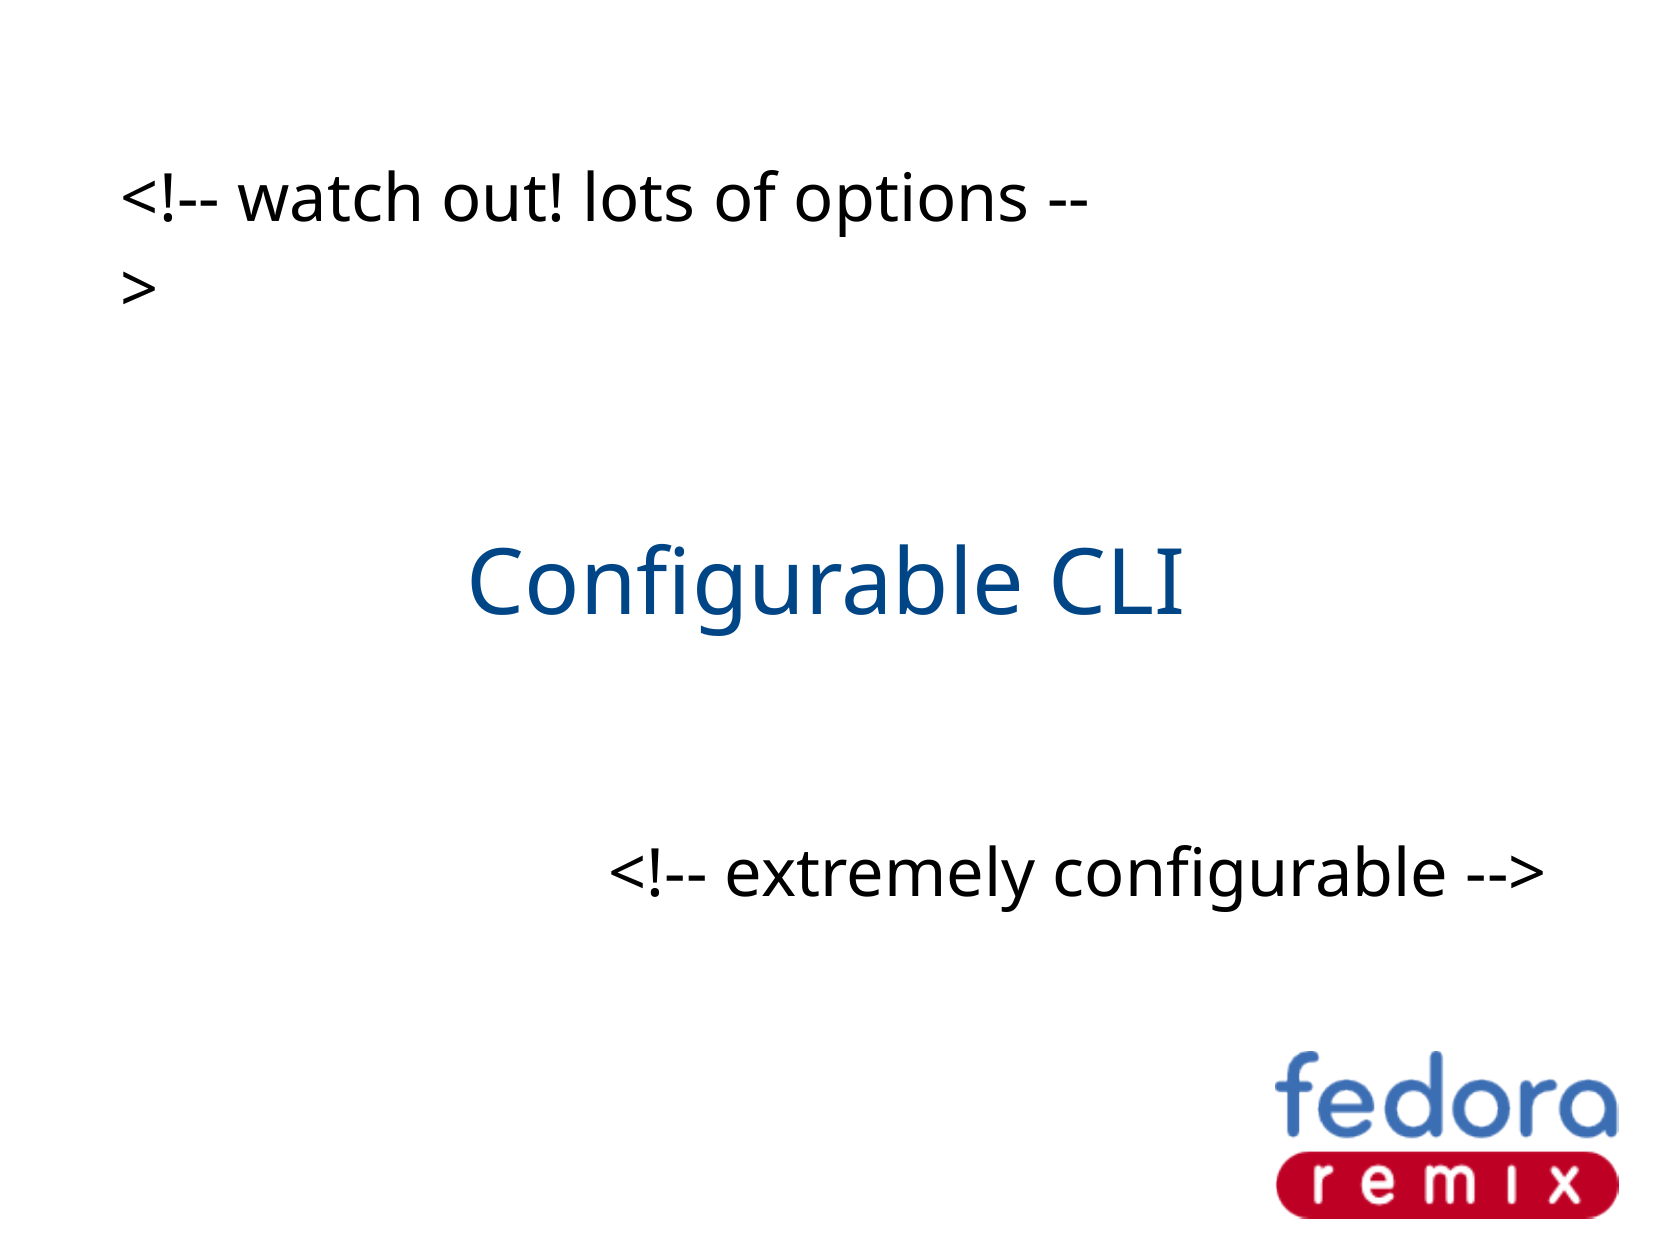

# Configurable CLI
<!-- watch out! lots of options -->
<!-- extremely configurable -->